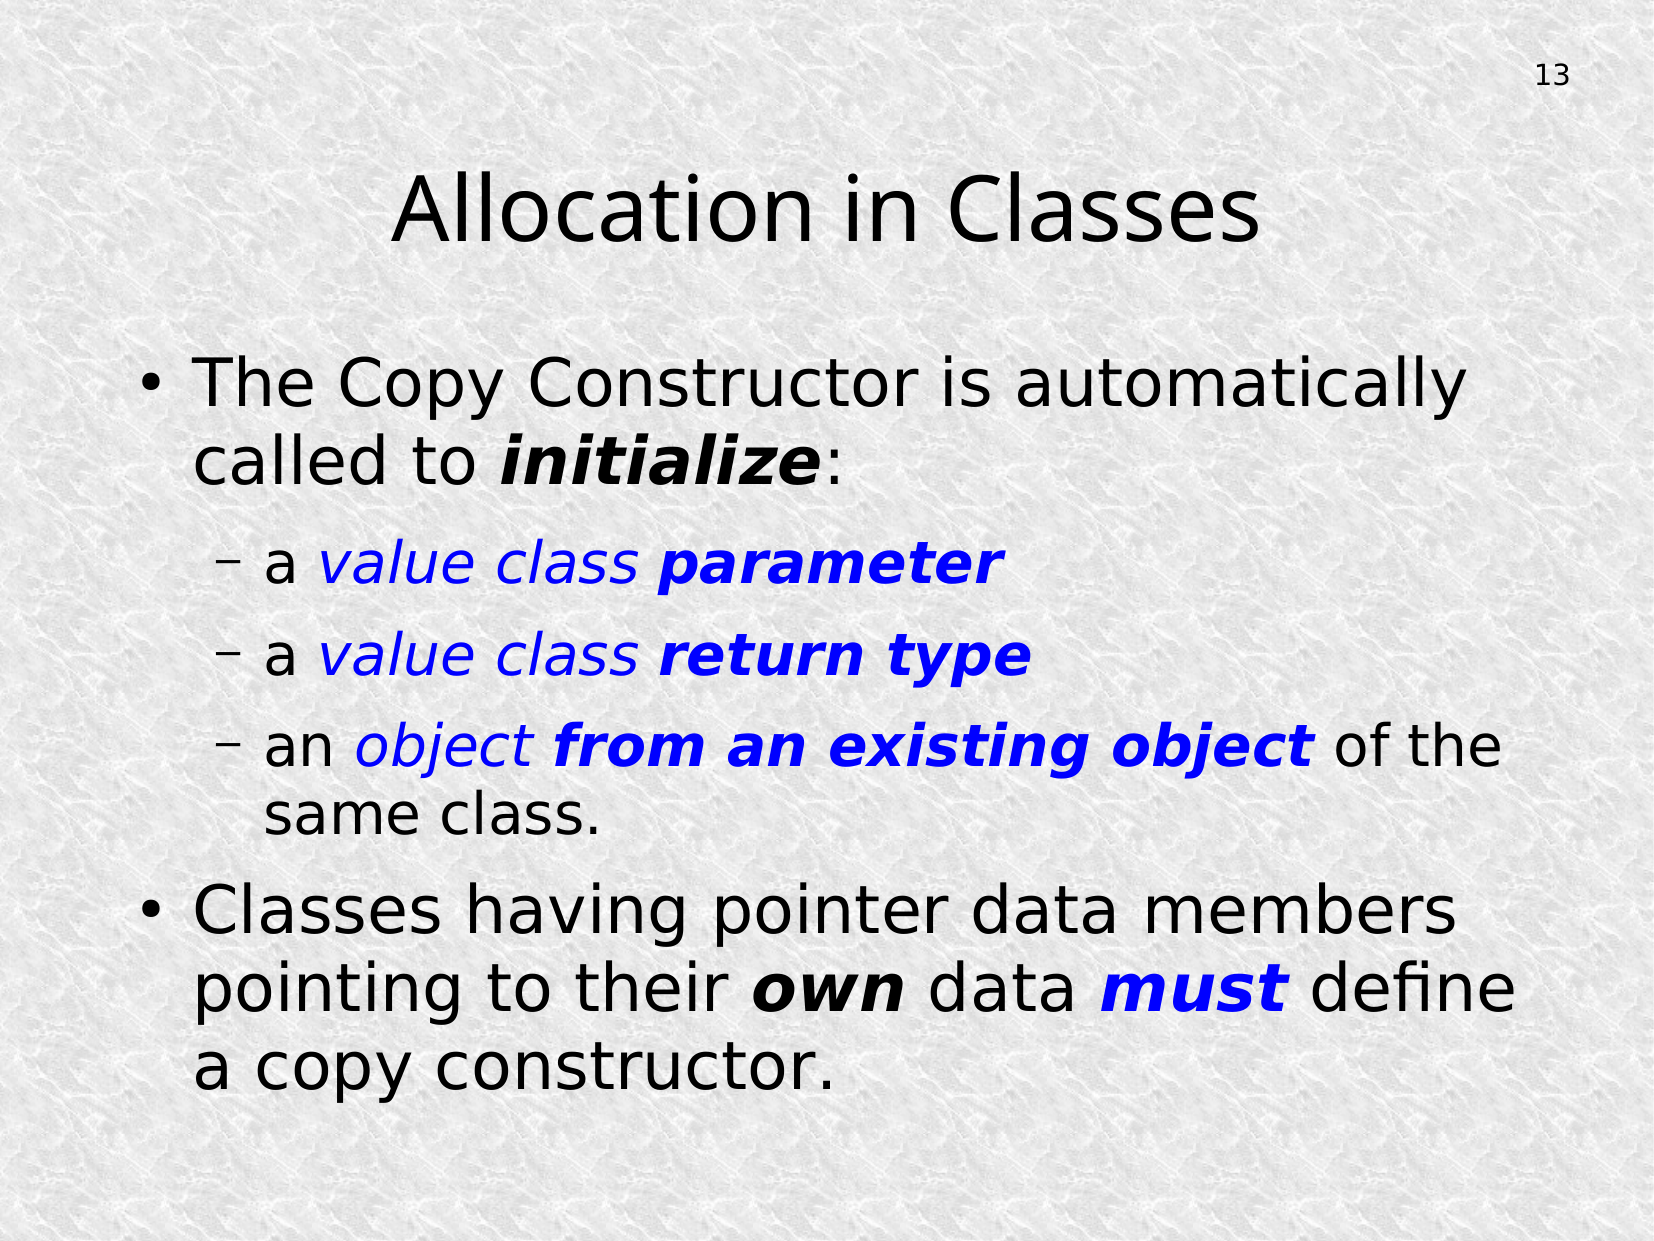

13
# Allocation in Classes
The Copy Constructor is automatically called to initialize:
a value class parameter
a value class return type
an object from an existing object of the same class.
Classes having pointer data members pointing to their own data must define a copy constructor.